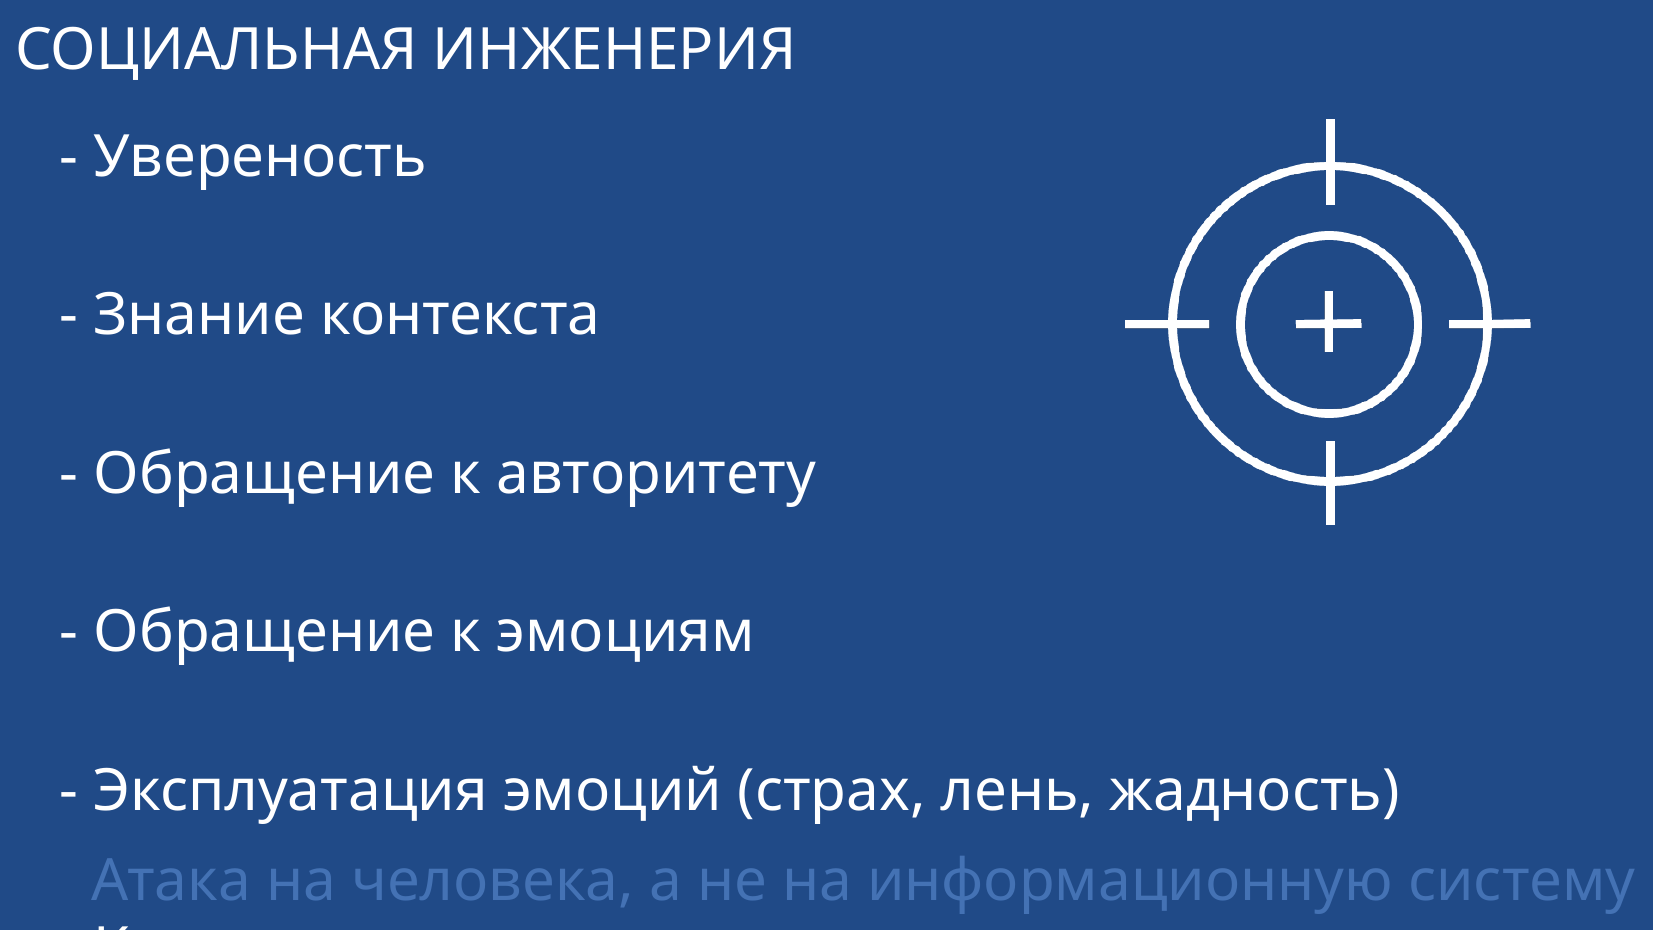

СОЦИАЛЬНАЯ ИНЖЕНЕРИЯ
- Увереность
- Знание контекста
- Обращение к авторитету
- Обращение к эмоциям
- Эксплуатация эмоций (страх, лень, жадность)
- Контроль внимания
Атака на человека, а не на информационную систему